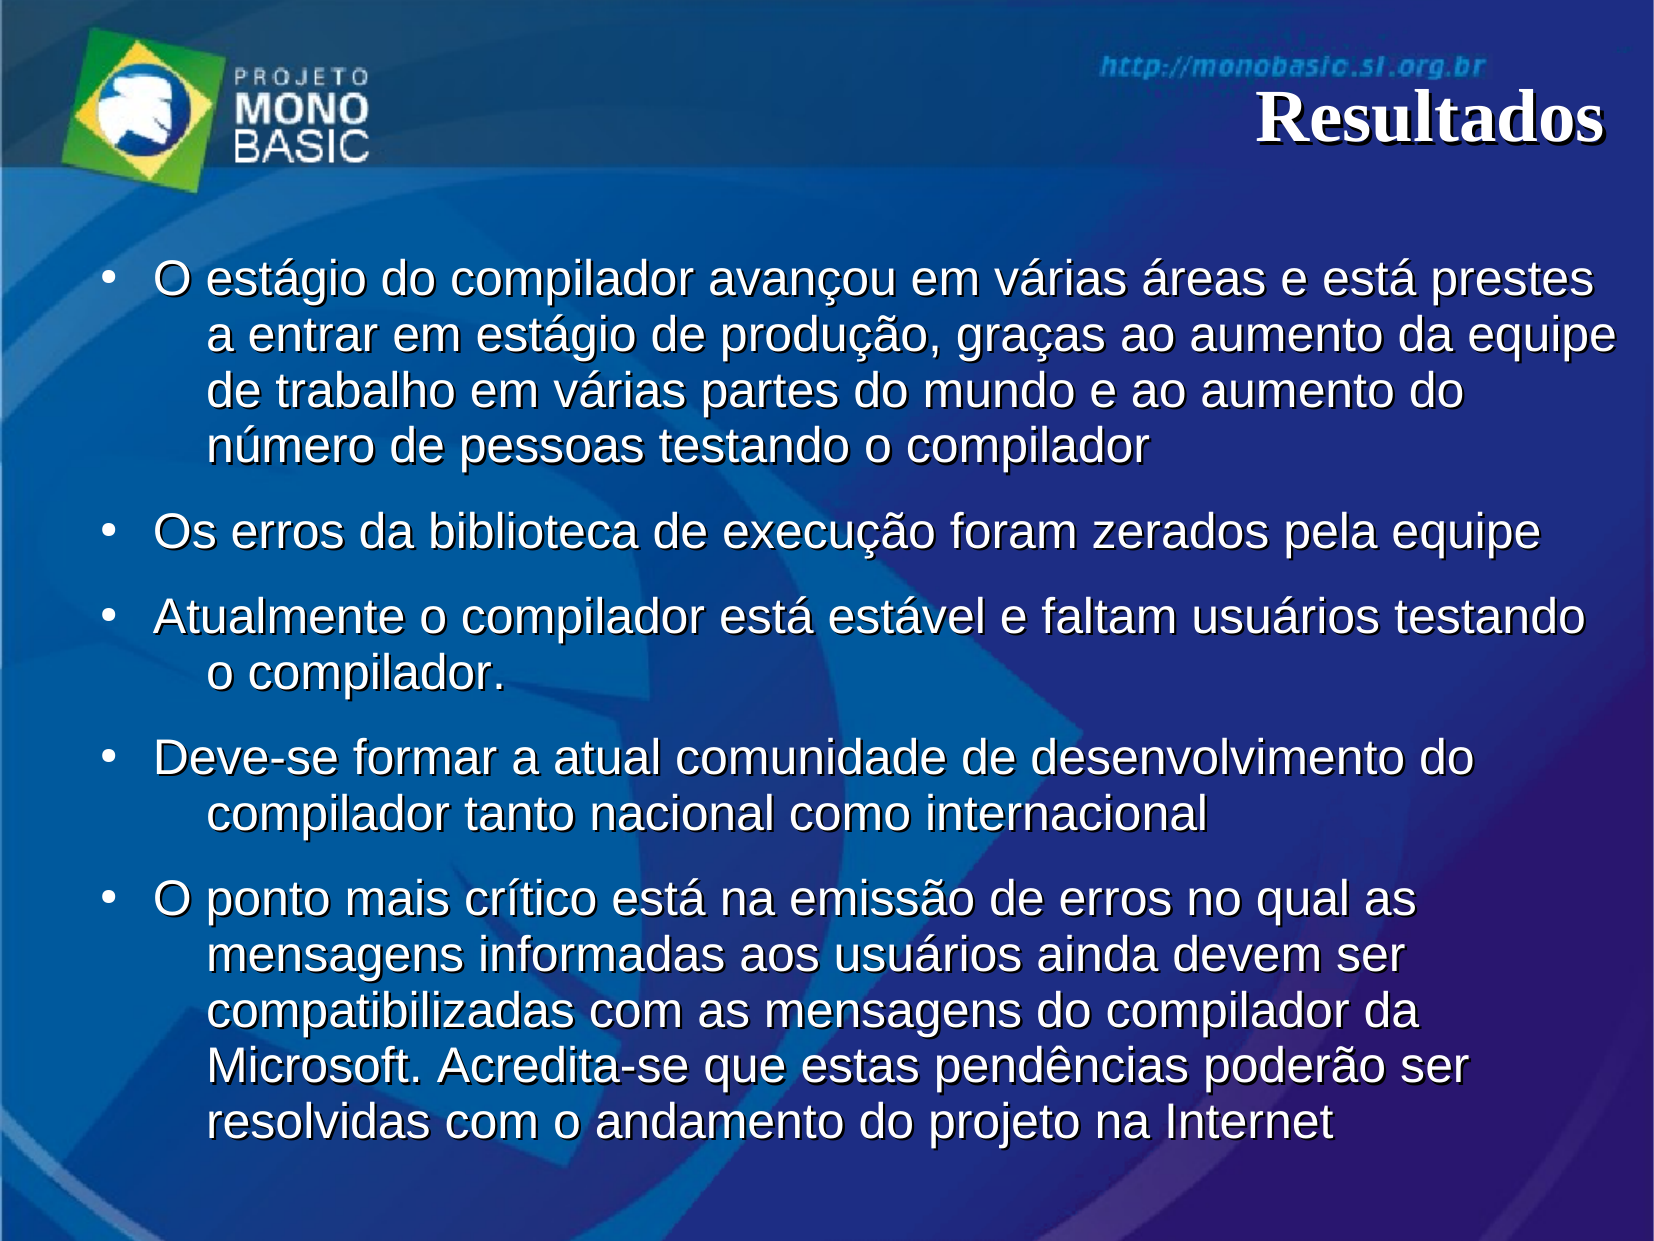

# Resultados
O estágio do compilador avançou em várias áreas e está prestes a entrar em estágio de produção, graças ao aumento da equipe de trabalho em várias partes do mundo e ao aumento do número de pessoas testando o compilador
Os erros da biblioteca de execução foram zerados pela equipe
Atualmente o compilador está estável e faltam usuários testando o compilador.
Deve-se formar a atual comunidade de desenvolvimento do compilador tanto nacional como internacional
O ponto mais crítico está na emissão de erros no qual as mensagens informadas aos usuários ainda devem ser compatibilizadas com as mensagens do compilador da Microsoft. Acredita-se que estas pendências poderão ser resolvidas com o andamento do projeto na Internet